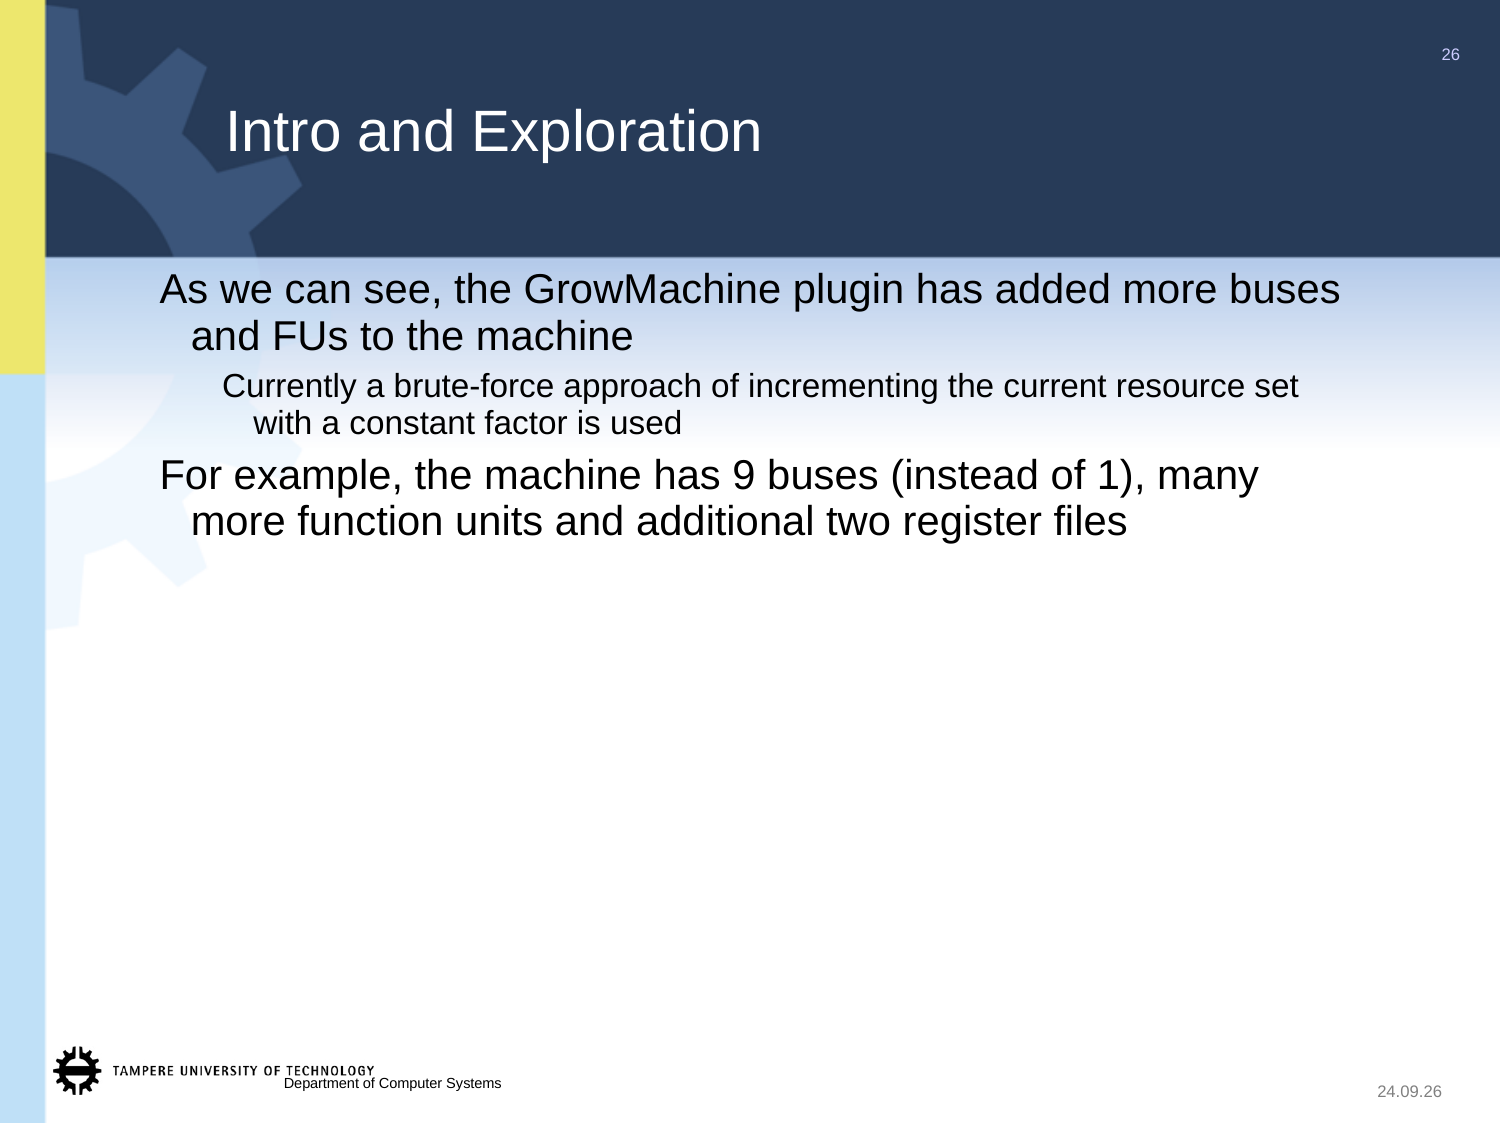

# Intro and Exploration
26
As we can see, the GrowMachine plugin has added more buses and FUs to the machine
Currently a brute-force approach of incrementing the current resource set with a constant factor is used
For example, the machine has 9 buses (instead of 1), many more function units and additional two register files